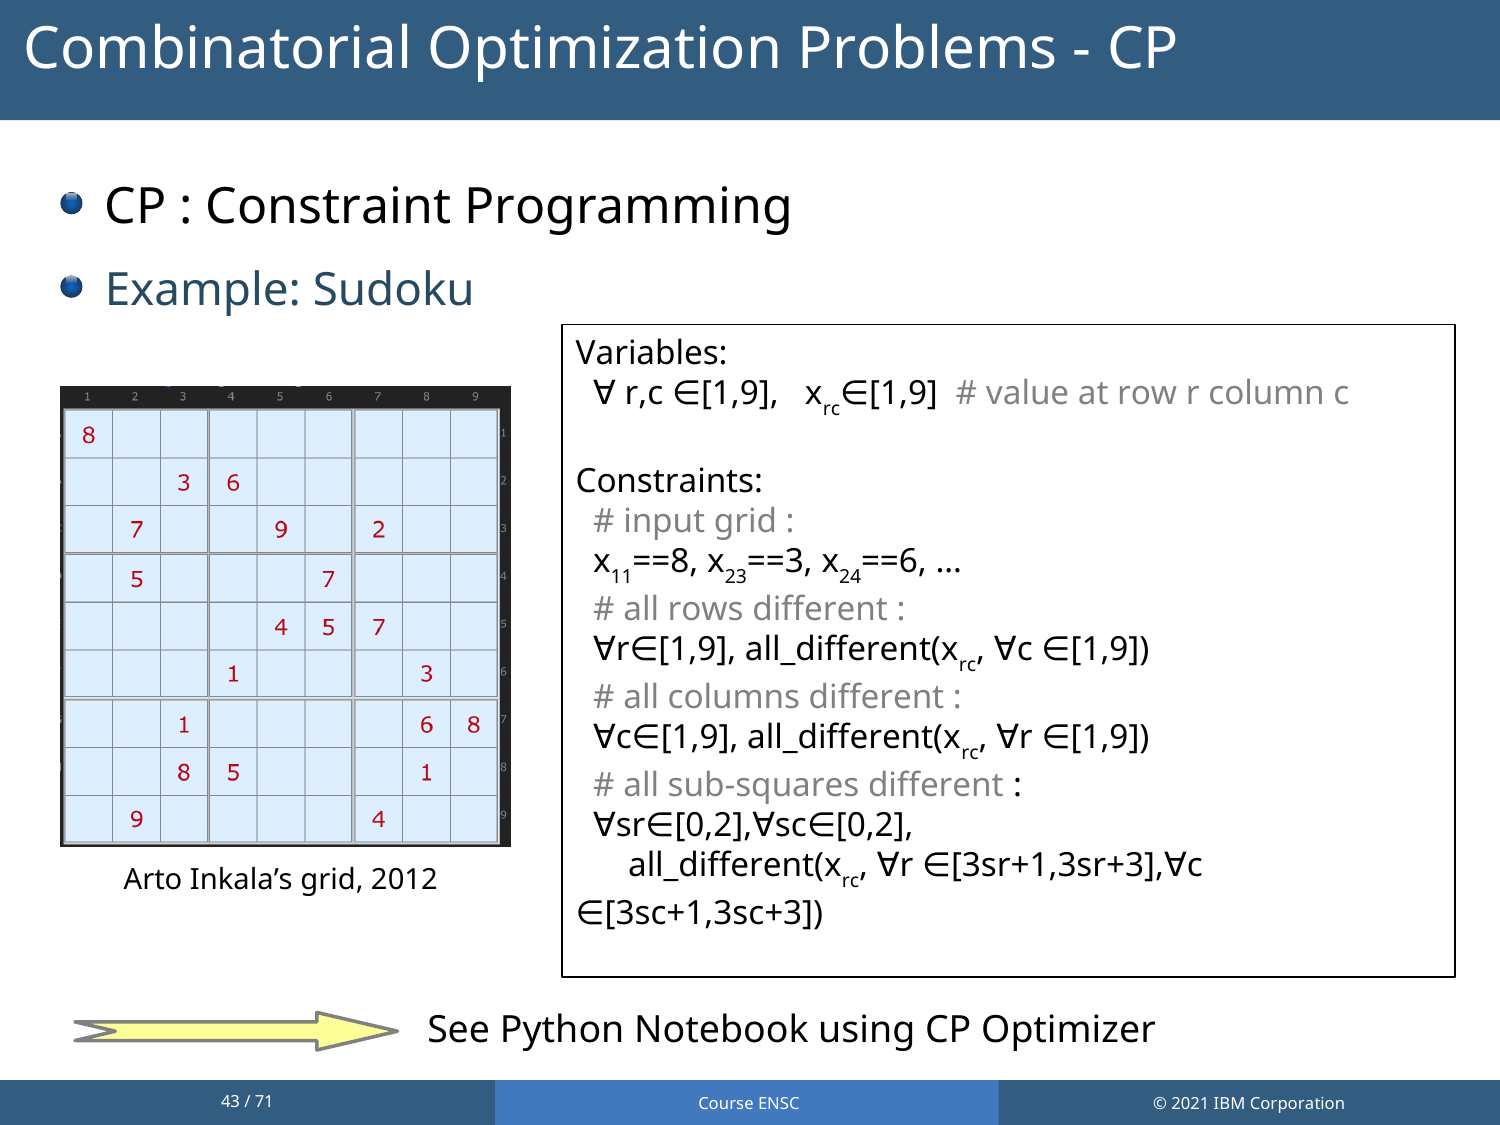

# Combinatorial Optimization Problems - CP
CP : Constraint Programming
Example: Sudoku
Variables:
 ∀ r,c ∈[1,9], xrc∈[1,9] # value at row r column c
Constraints:
 # input grid :
 x11==8, x23==3, x24==6, …
 # all rows different :
 ∀r∈[1,9], all_different(xrc, ∀c ∈[1,9])
 # all columns different :
 ∀c∈[1,9], all_different(xrc, ∀r ∈[1,9])
 # all sub-squares different :
 ∀sr∈[0,2],∀sc∈[0,2],
 all_different(xrc, ∀r ∈[3sr+1,3sr+3],∀c ∈[3sc+1,3sc+3])
Arto Inkala’s grid, 2012
See Python Notebook using CP Optimizer